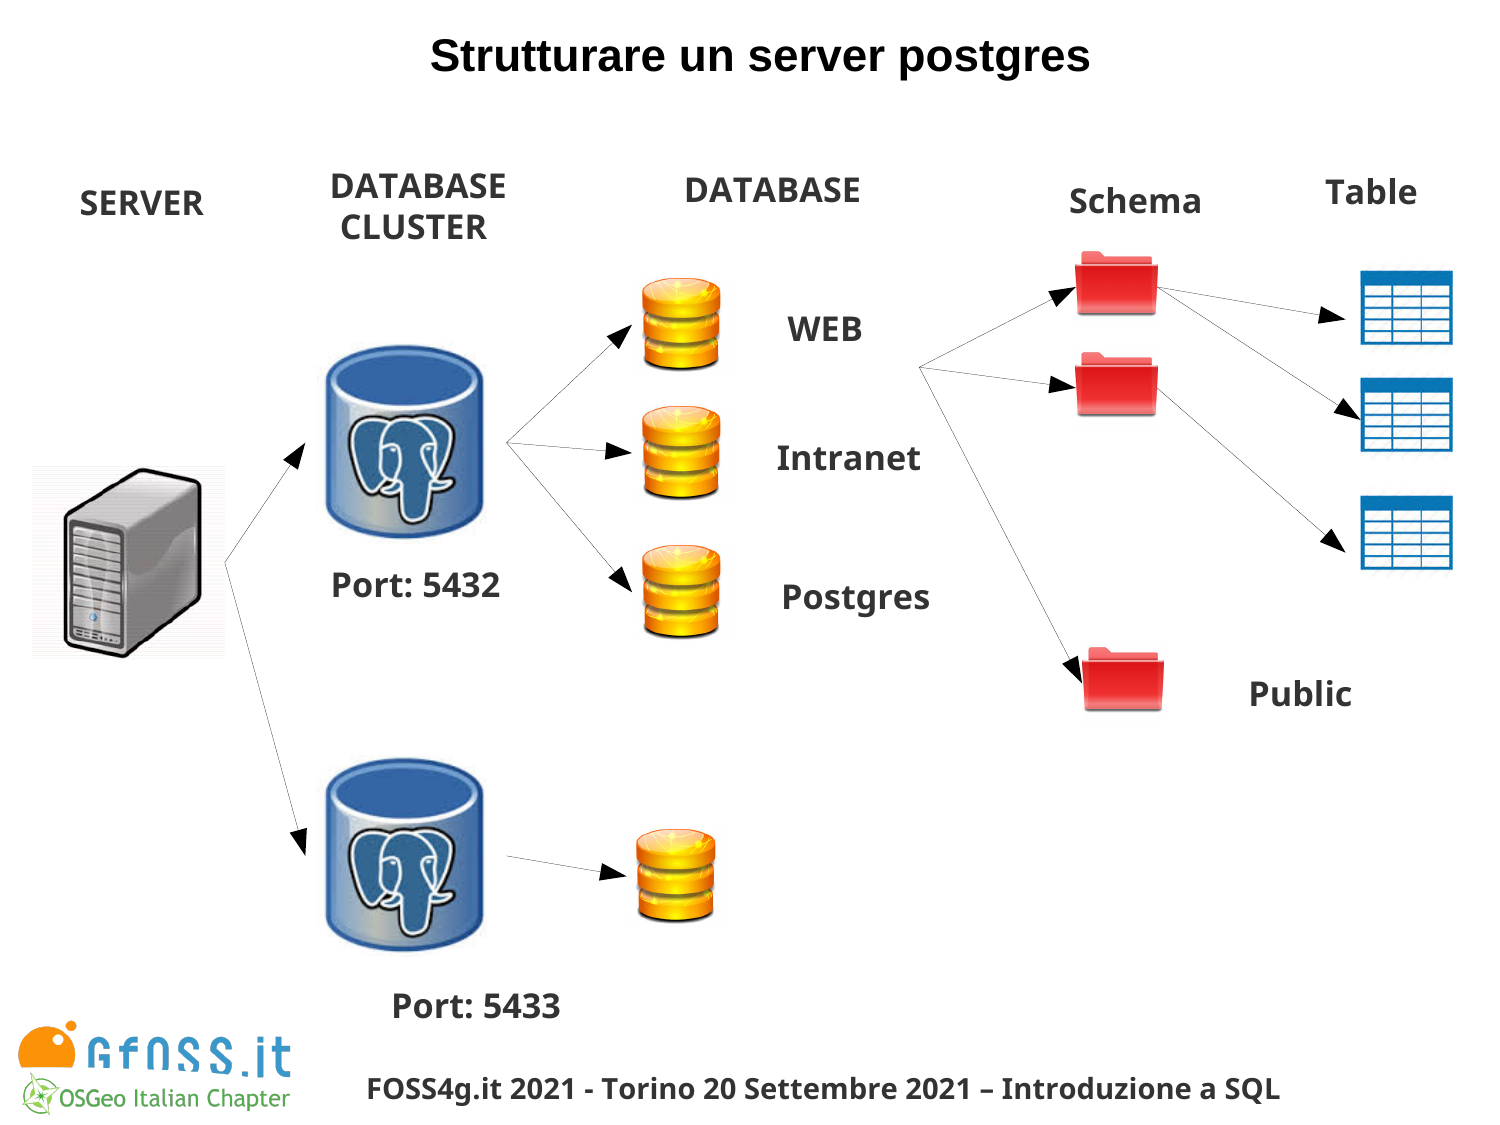

# Strutturare un server postgres
DATABASE
CLUSTER
DATABASE
Table
Schema
SERVER
WEB
Intranet
Port: 5432
Postgres
Public
Port: 5433